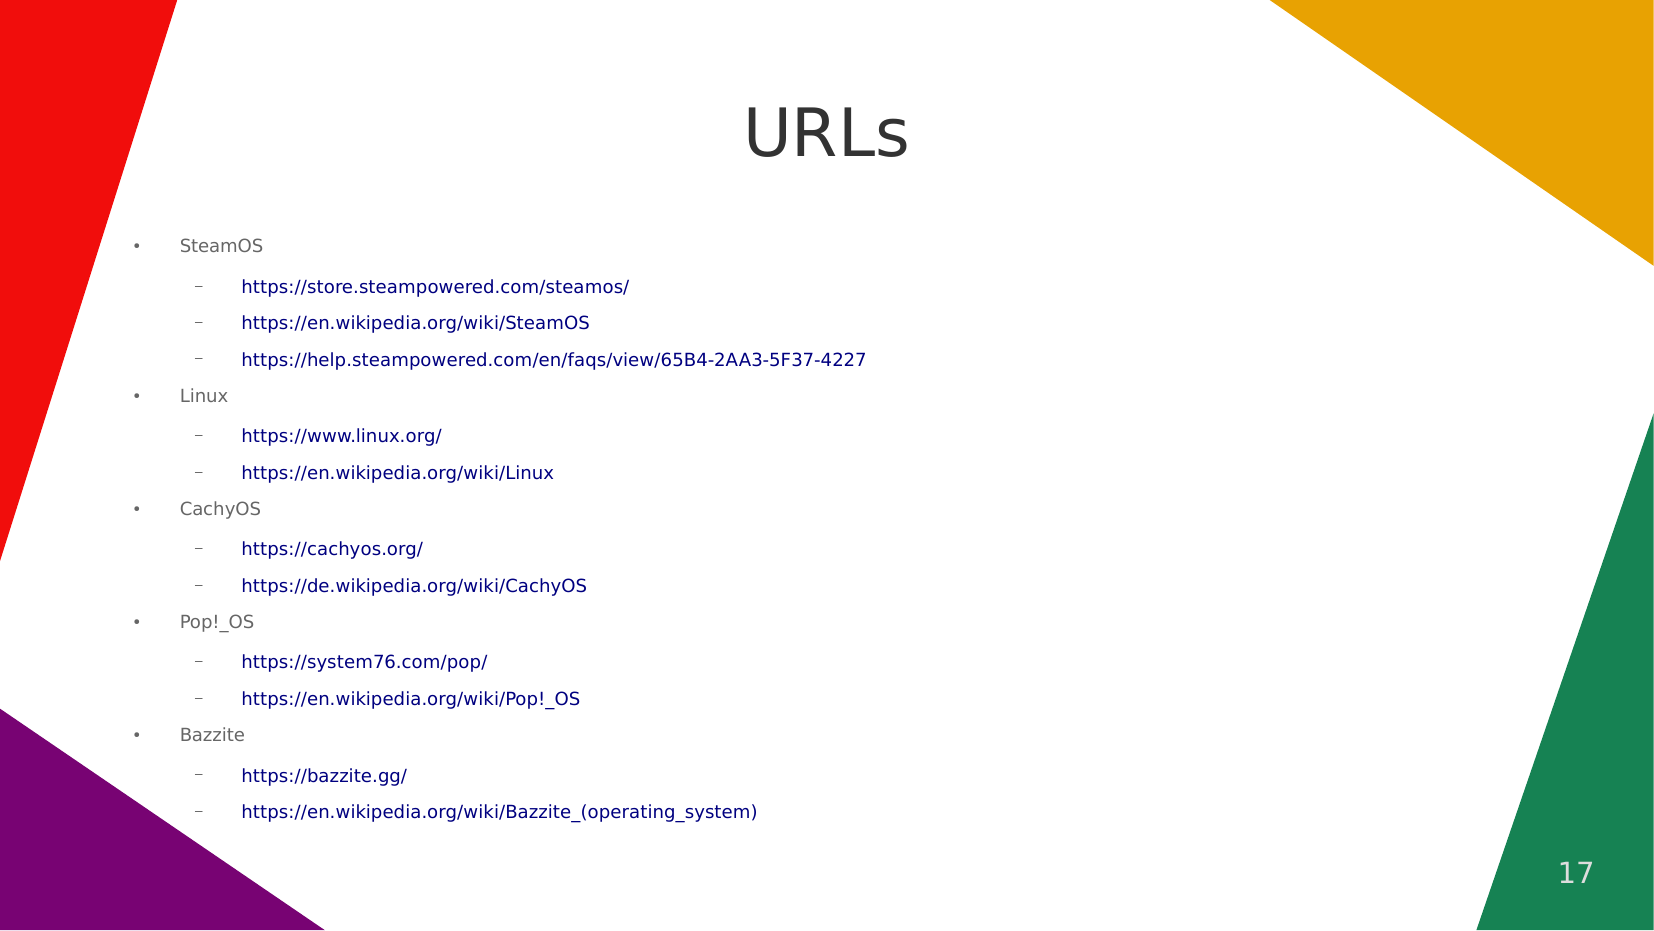

# URLs
SteamOS
https://store.steampowered.com/steamos/
https://en.wikipedia.org/wiki/SteamOS
https://help.steampowered.com/en/faqs/view/65B4-2AA3-5F37-4227
Linux
https://www.linux.org/
https://en.wikipedia.org/wiki/Linux
CachyOS
https://cachyos.org/
https://de.wikipedia.org/wiki/CachyOS
Pop!_OS
https://system76.com/pop/
https://en.wikipedia.org/wiki/Pop!_OS
Bazzite
https://bazzite.gg/
https://en.wikipedia.org/wiki/Bazzite_(operating_system)
17